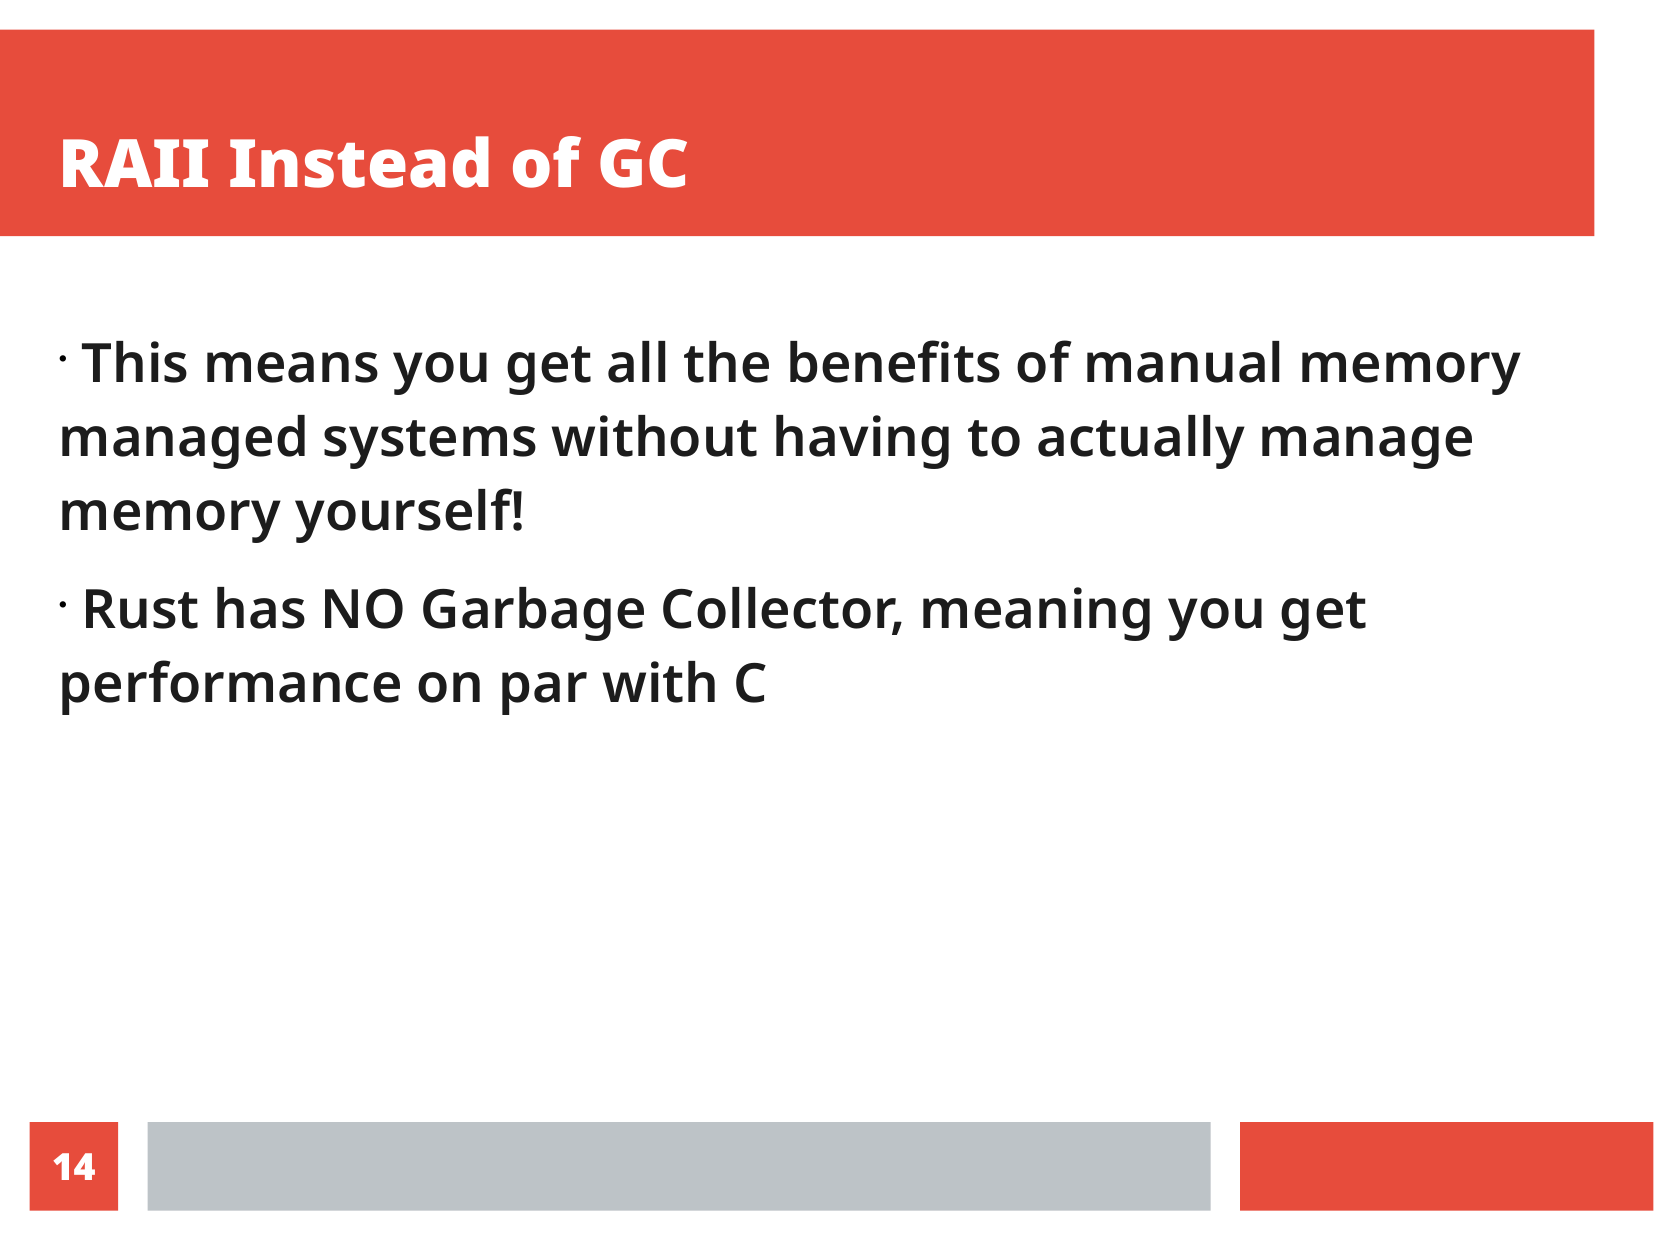

# RAII Instead of GC
 This means you get all the benefits of manual memory managed systems without having to actually manage memory yourself!
 Rust has NO Garbage Collector, meaning you get performance on par with C
14